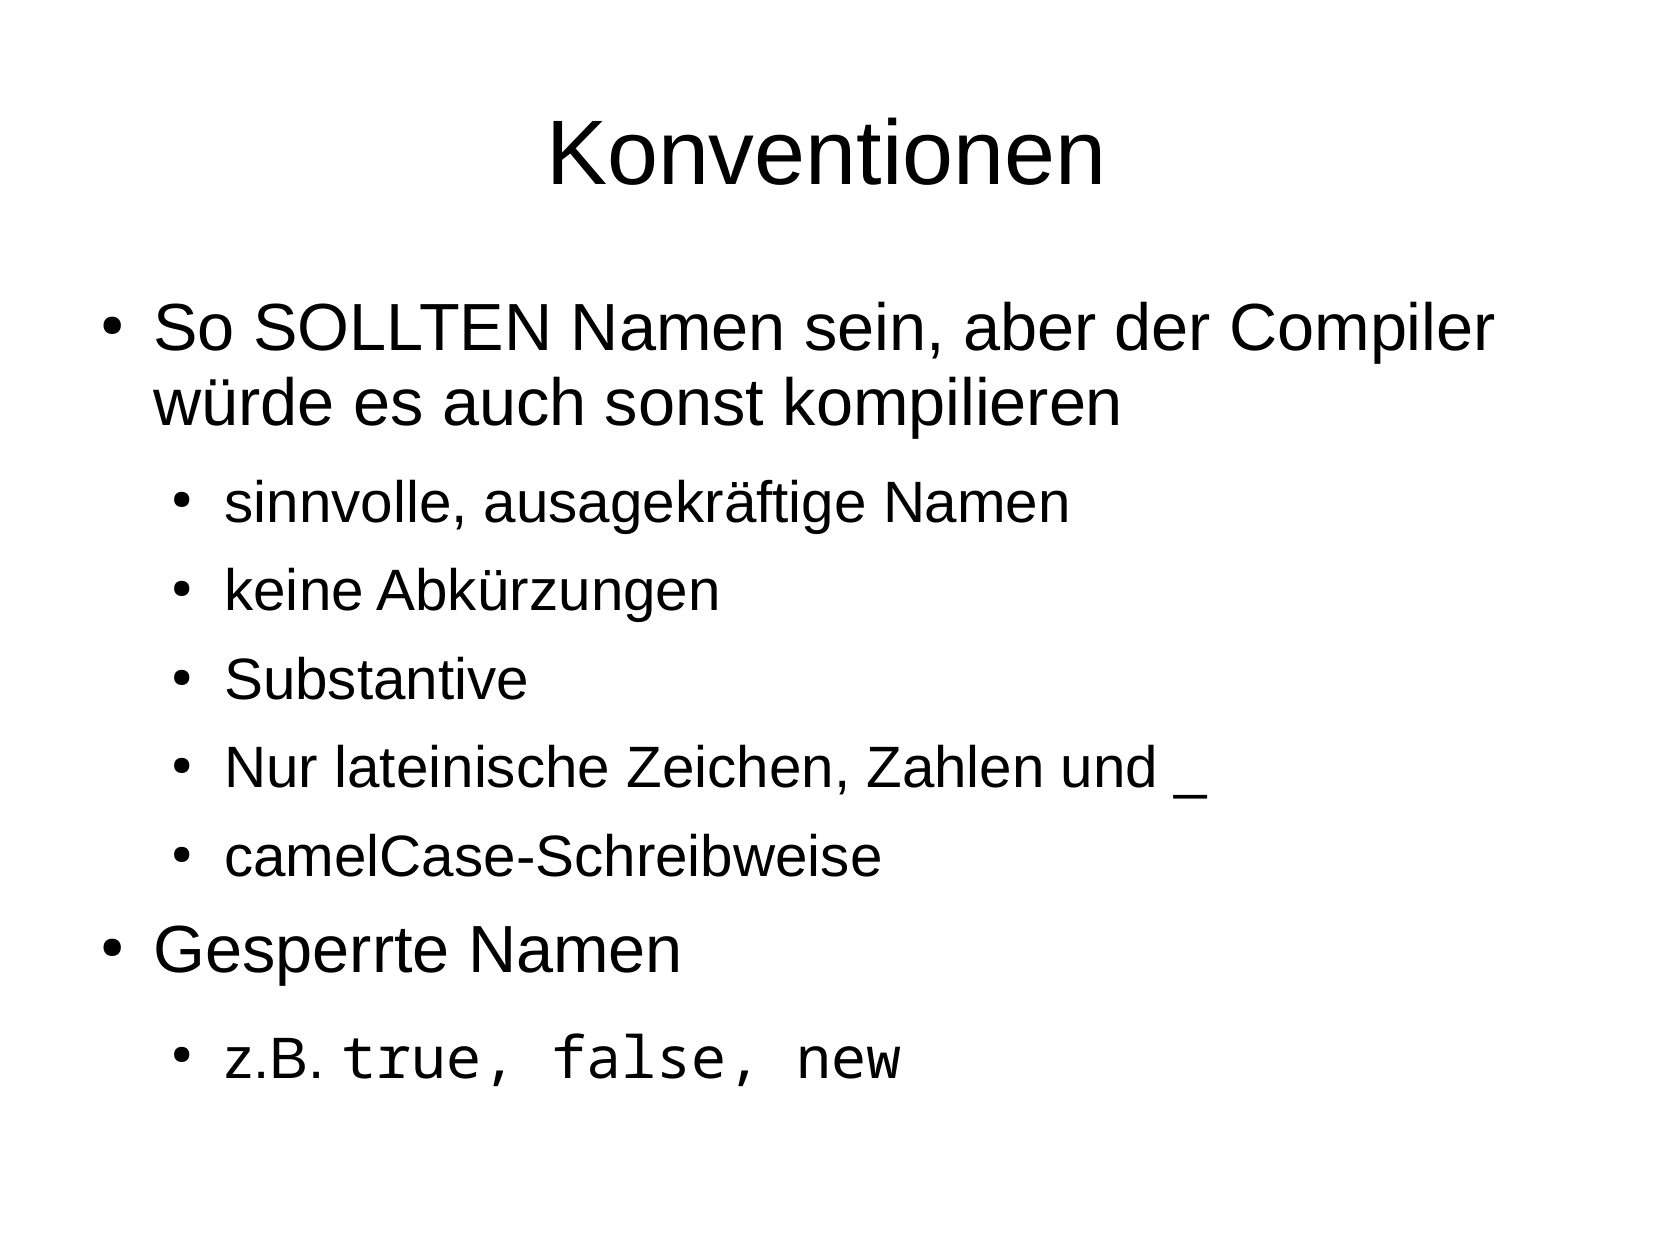

# Konventionen
So SOLLTEN Namen sein, aber der Compiler würde es auch sonst kompilieren
sinnvolle, ausagekräftige Namen
keine Abkürzungen
Substantive
Nur lateinische Zeichen, Zahlen und _
camelCase-Schreibweise
Gesperrte Namen
z.B. true, false, new